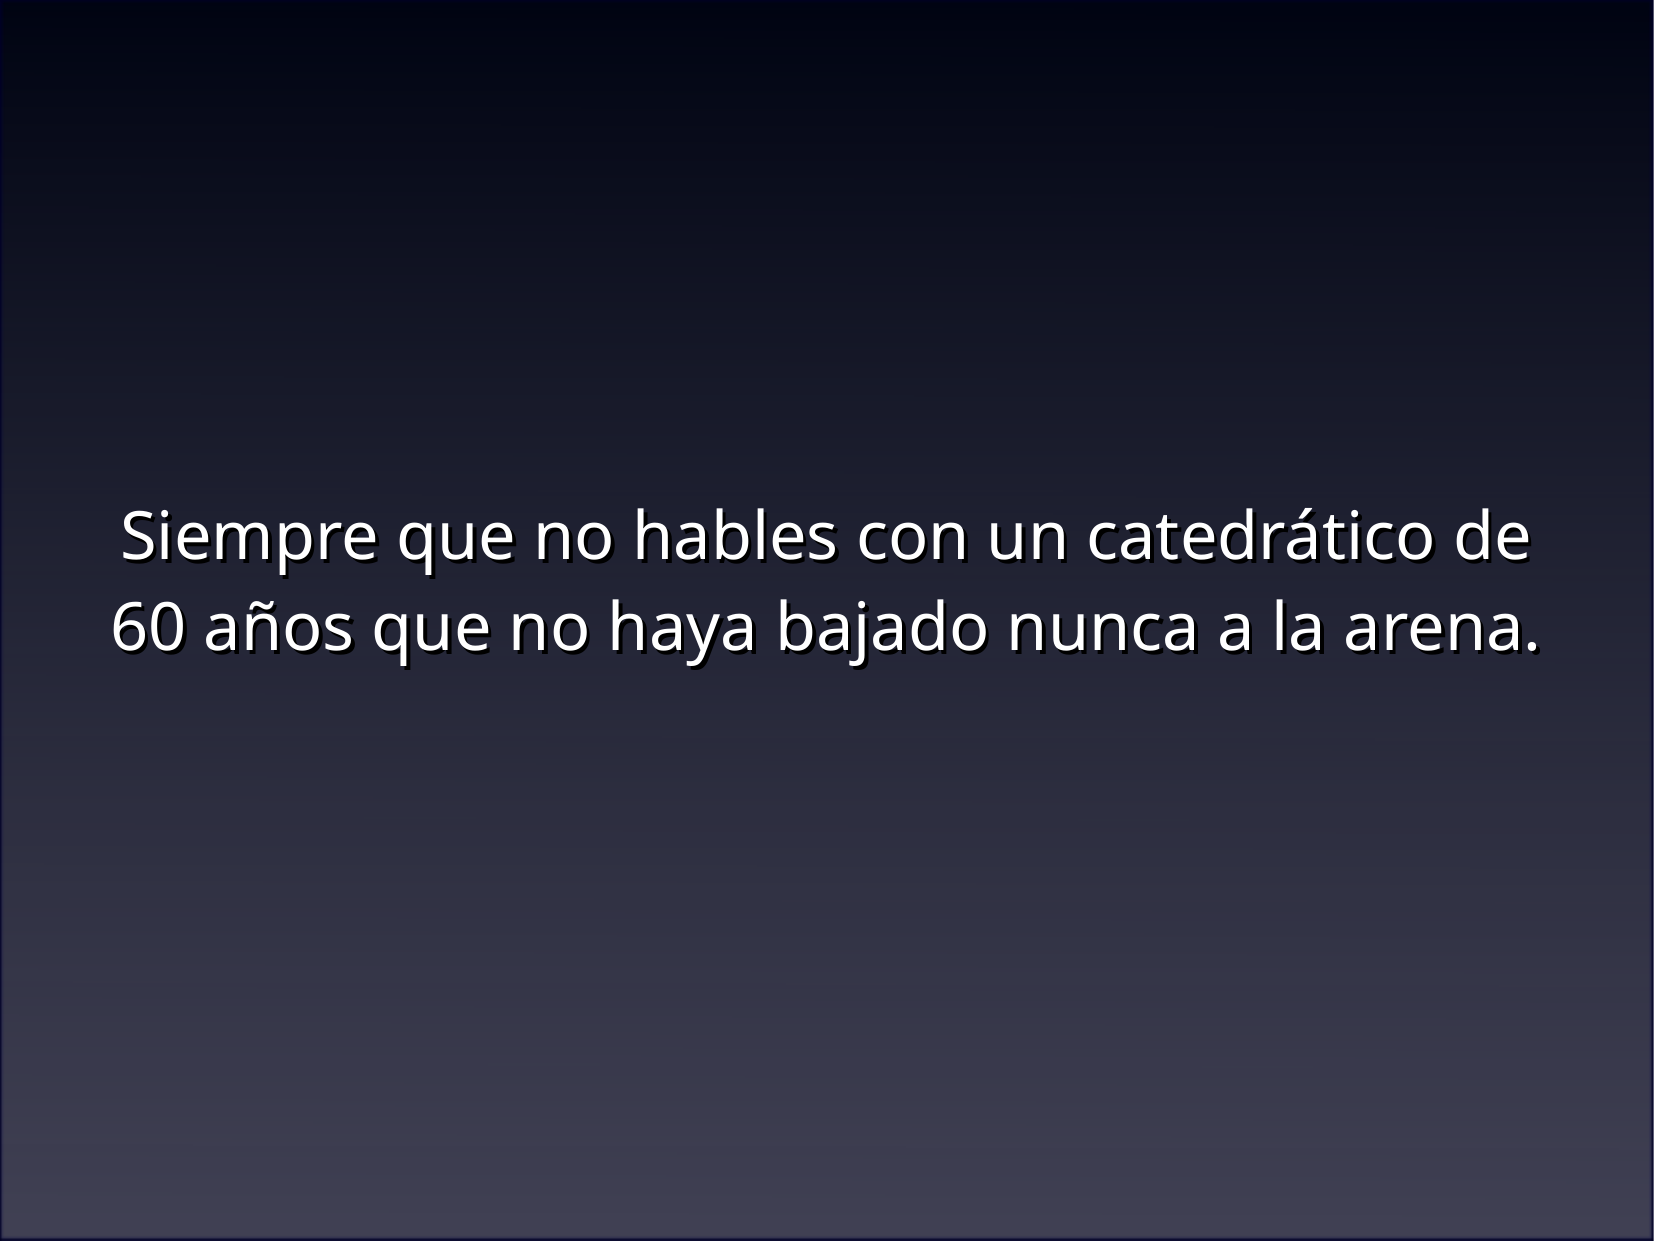

# Siempre que no hables con un catedrático de 60 años que no haya bajado nunca a la arena.